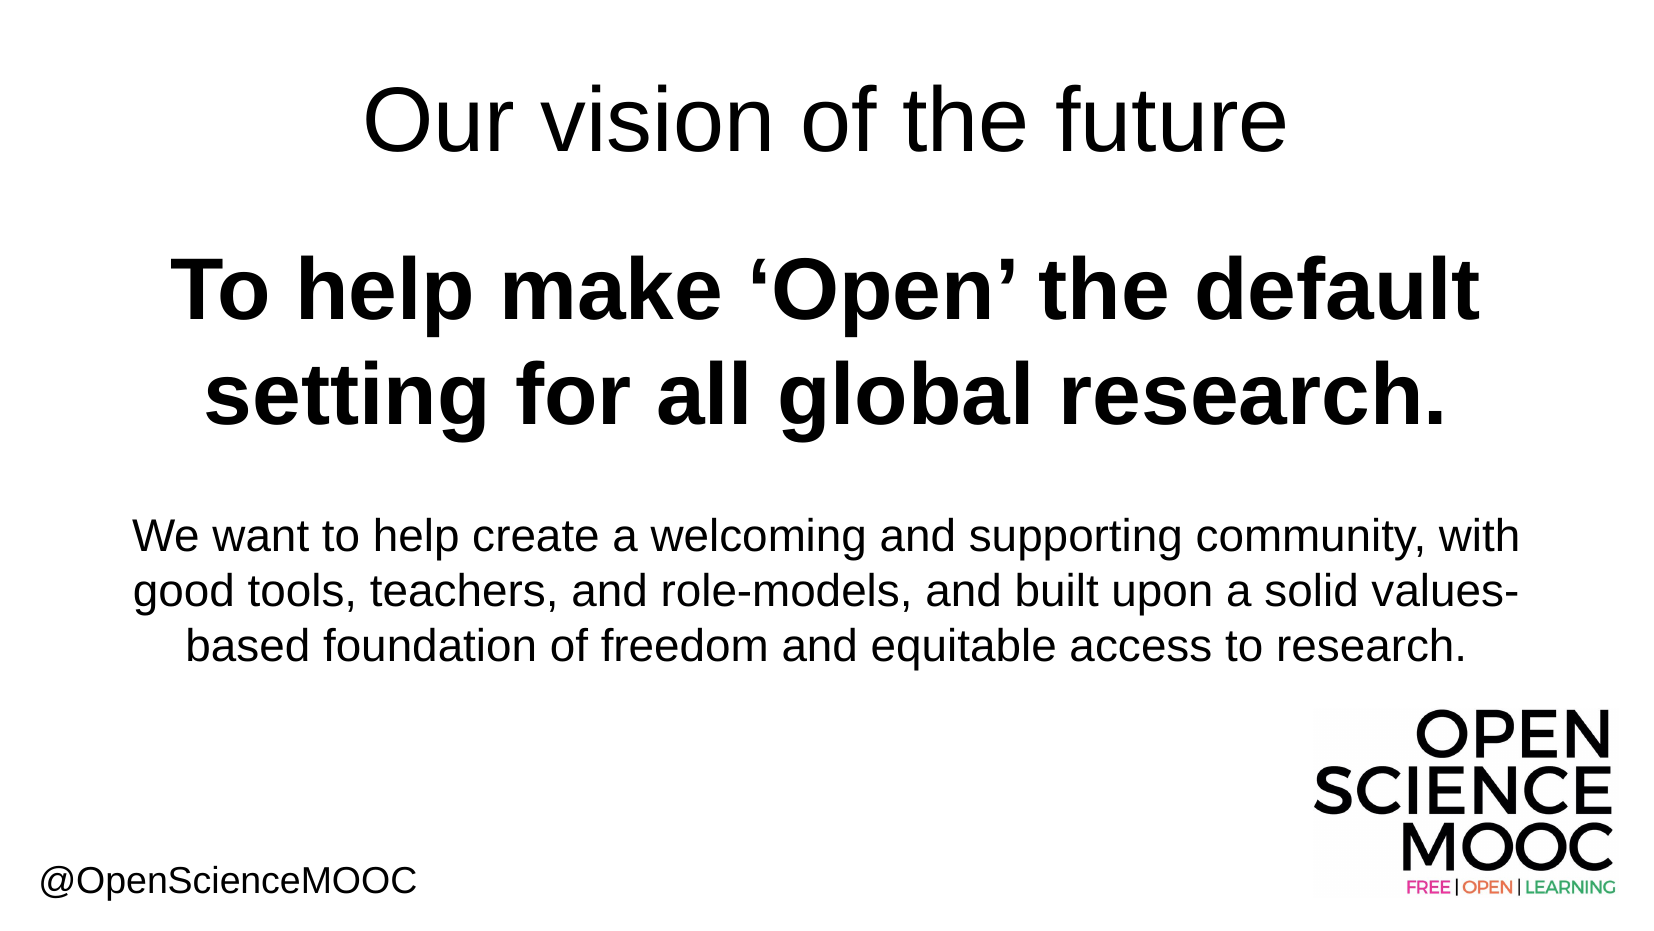

# Our vision of the future
To help make ‘Open’ the default setting for all global research.
We want to help create a welcoming and supporting community, with good tools, teachers, and role-models, and built upon a solid values-based foundation of freedom and equitable access to research.
@OpenScienceMOOC